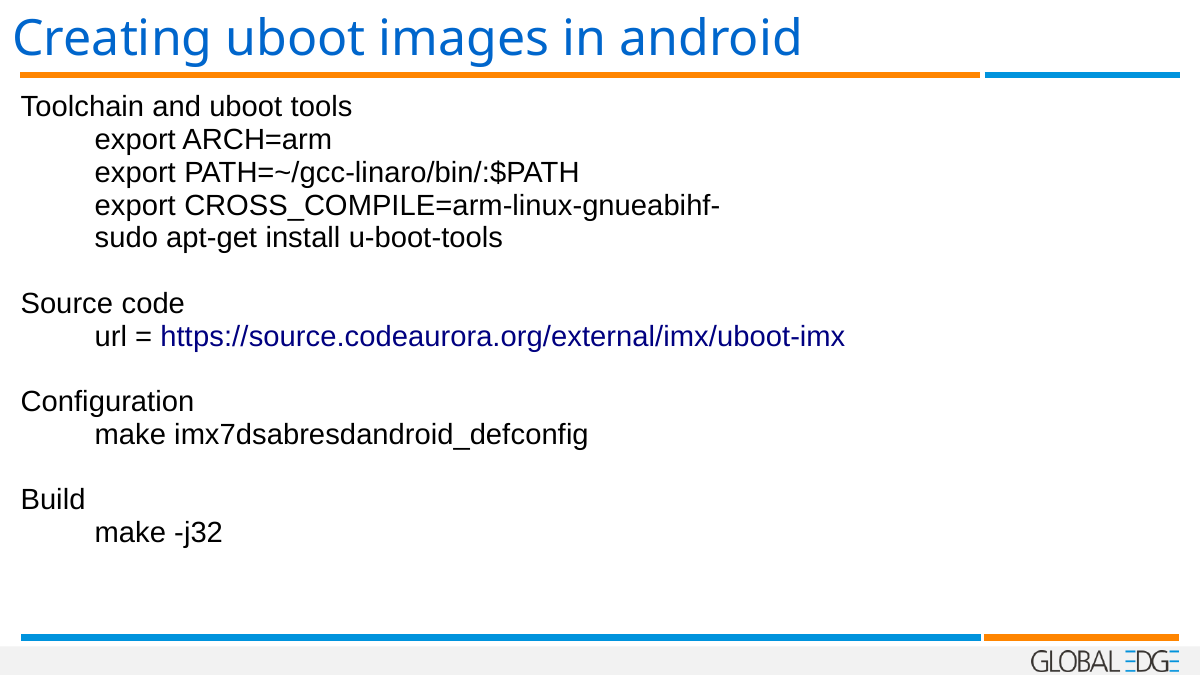

# Creating uboot images in android
Toolchain and uboot tools
	export ARCH=arm
	export PATH=~/gcc-linaro/bin/:$PATH
	export CROSS_COMPILE=arm-linux-gnueabihf-
	sudo apt-get install u-boot-tools
Source code
	url = https://source.codeaurora.org/external/imx/uboot-imx
Configuration
	make imx7dsabresdandroid_defconfig
Build
	make -j32